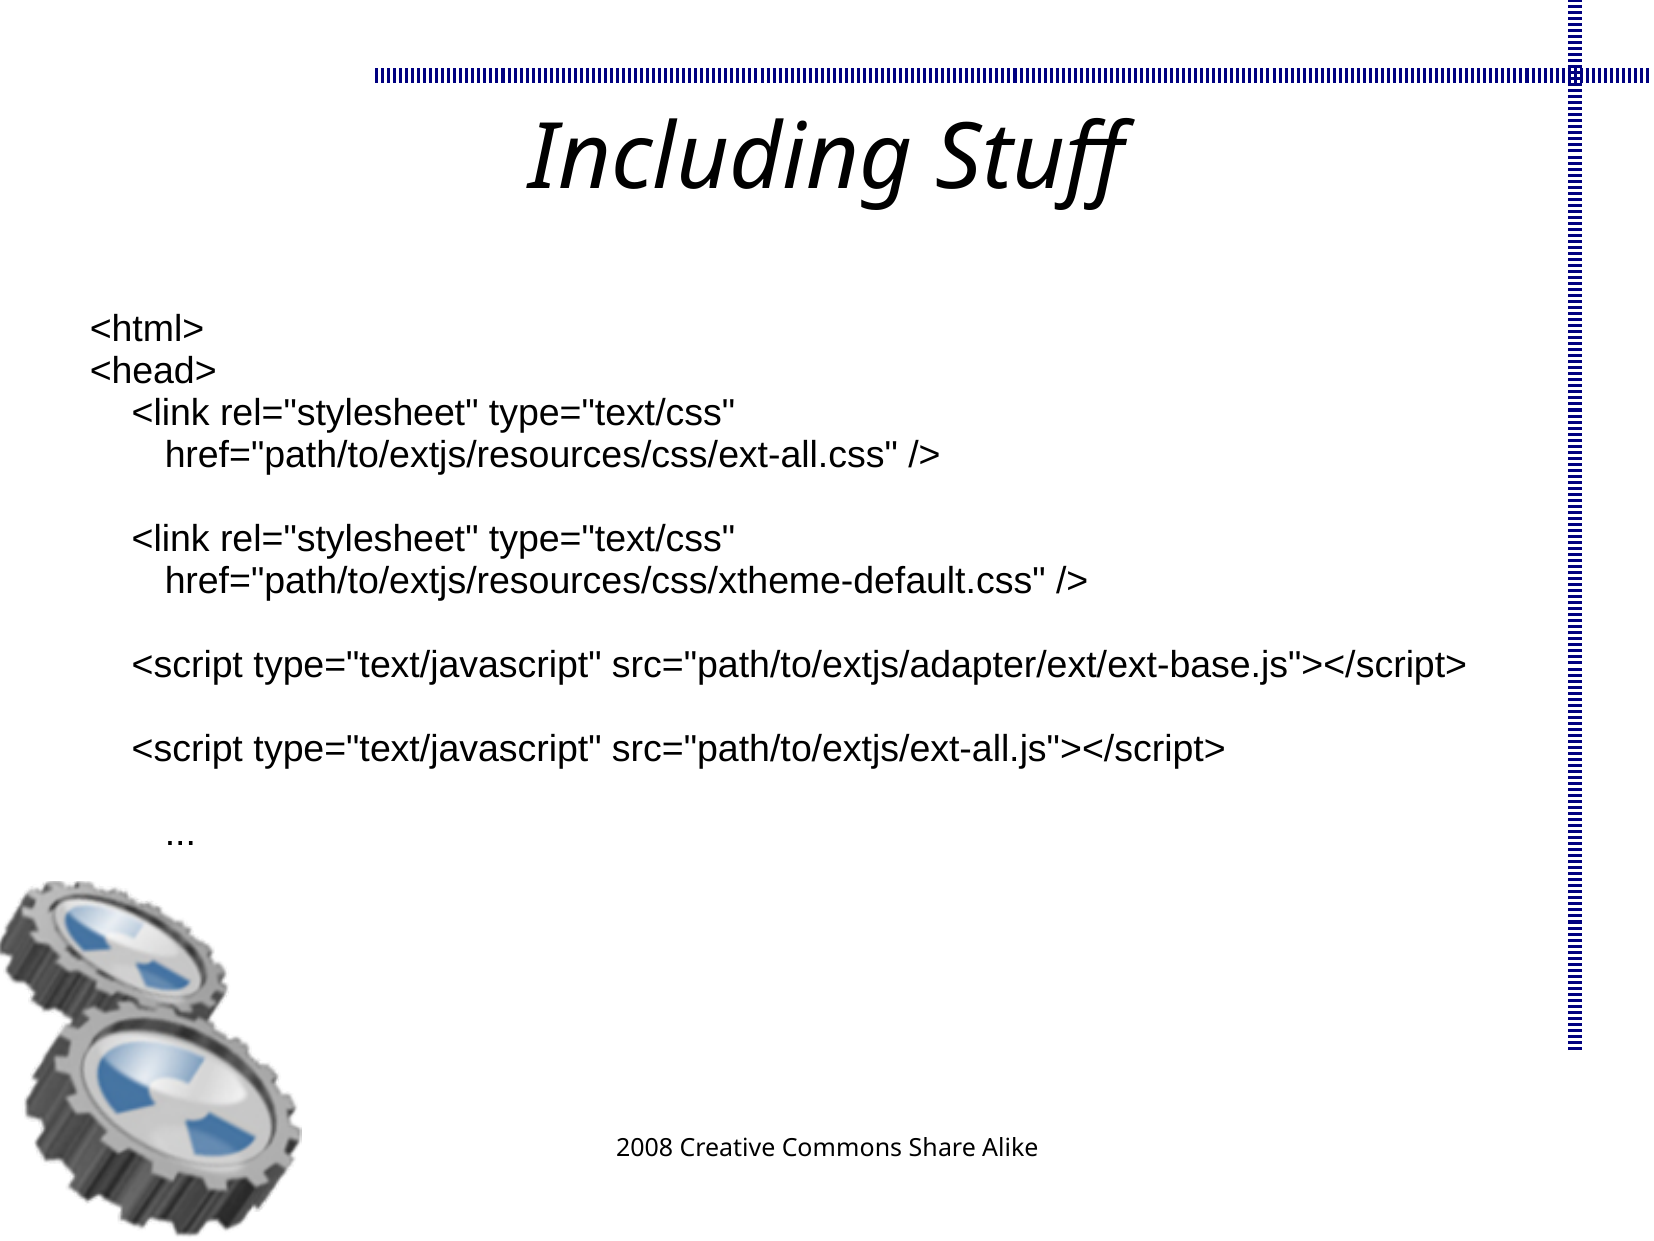

# Including Stuff
<html>
<head>
 <link rel="stylesheet" type="text/css"
	href="path/to/extjs/resources/css/ext-all.css" />
 <link rel="stylesheet" type="text/css"
	href="path/to/extjs/resources/css/xtheme-default.css" />
 <script type="text/javascript" src="path/to/extjs/adapter/ext/ext-base.js"></script>
 <script type="text/javascript" src="path/to/extjs/ext-all.js"></script>
	...